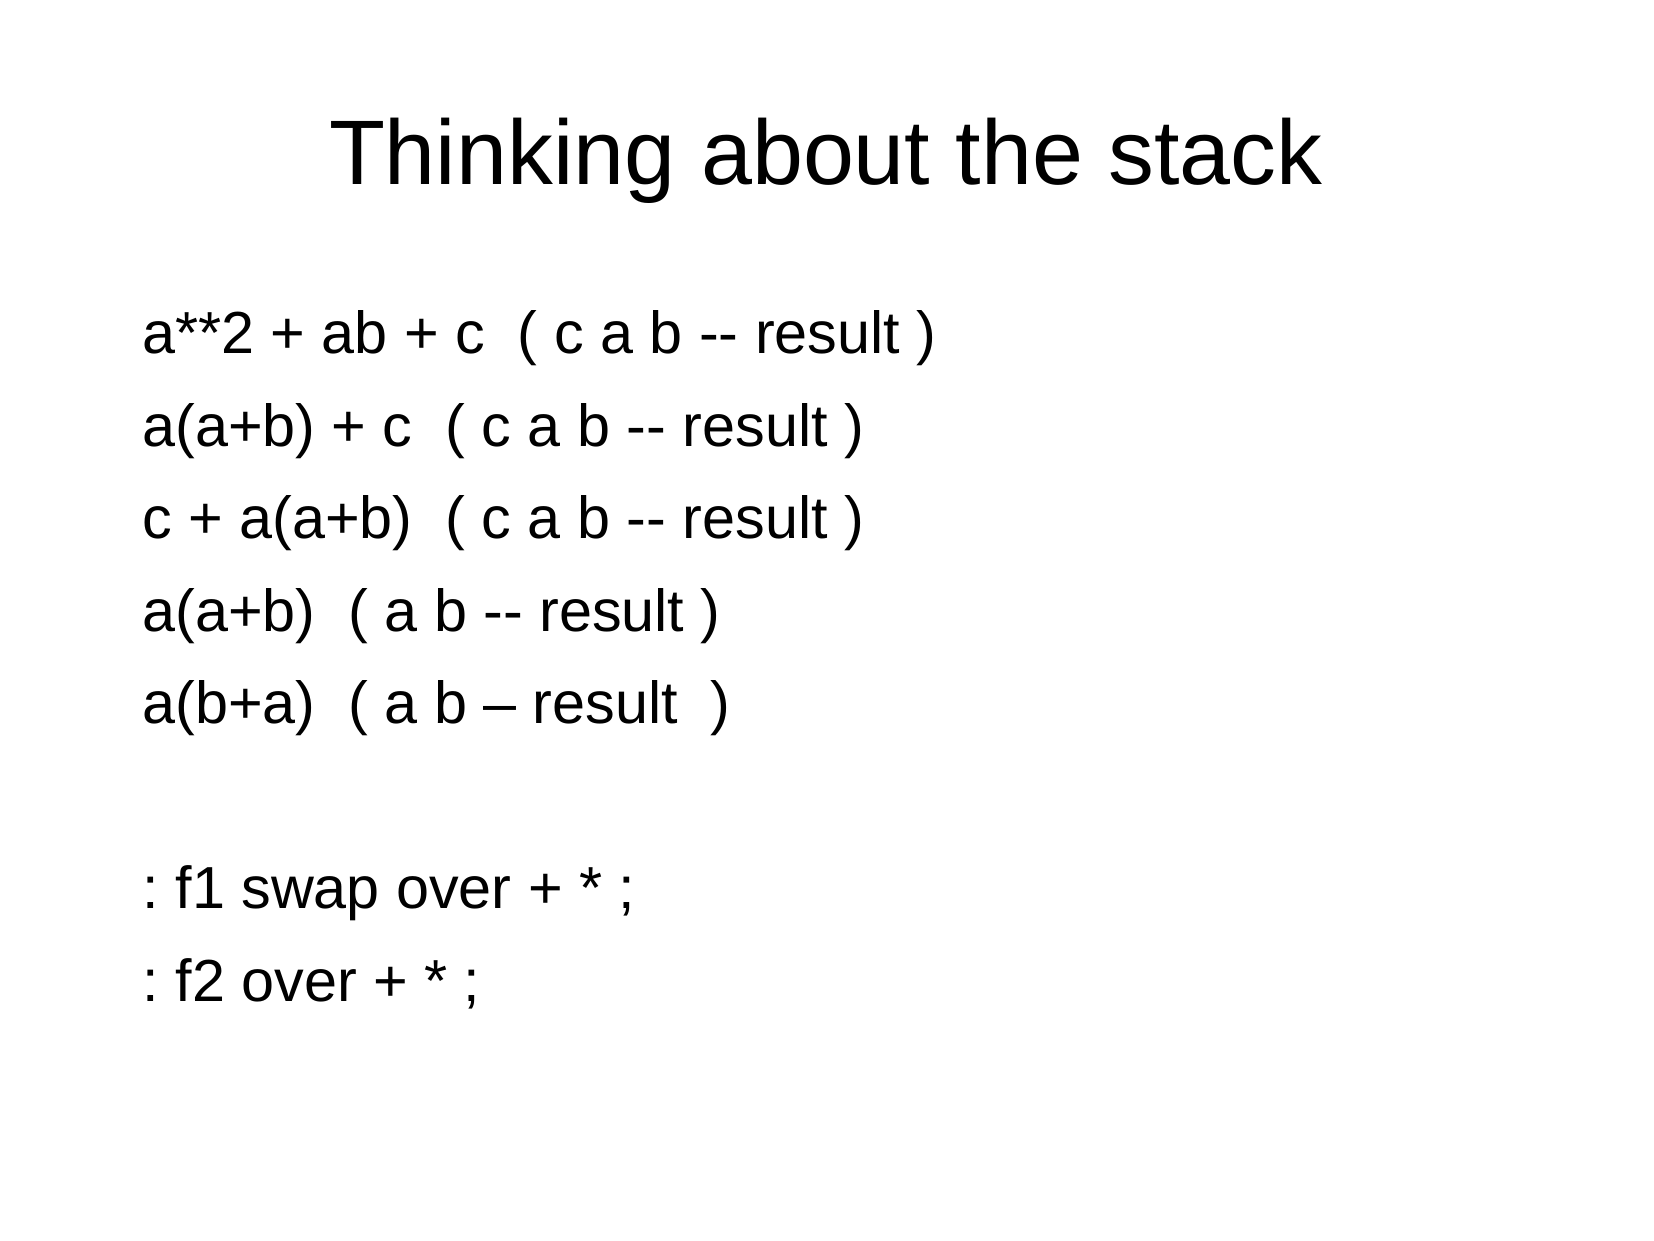

# Thinking about the stack
a**2 + ab + c ( c a b -- result )
a(a+b) + c ( c a b -- result )
c + a(a+b) ( c a b -- result )
a(a+b) ( a b -- result )
a(b+a) ( a b – result )
: f1 swap over + * ;
: f2 over + * ;